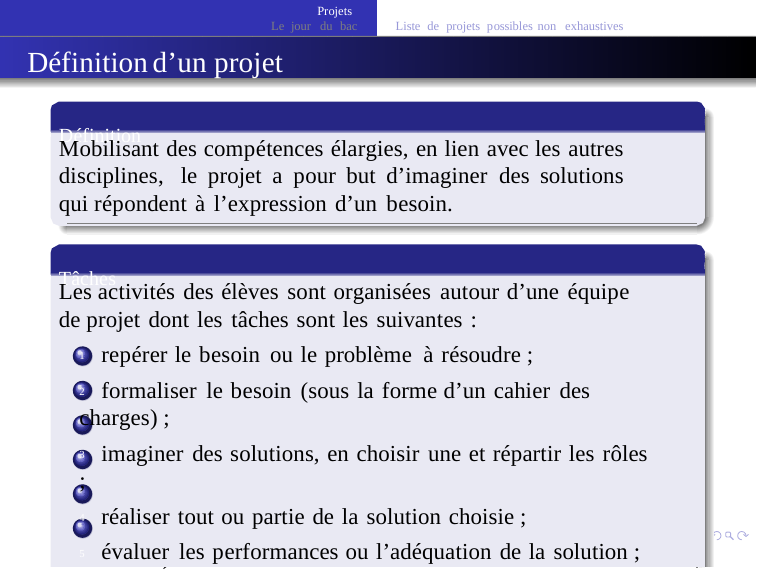

Projets
Le jour du bac
C’est quoi un projet ?
Liste de projets possibles non exhaustives
Définition
d’un
projet
Définition
Mobilisant des compétences élargies, en lien avec les autres disciplines, le projet a pour but d’imaginer des solutions qui répondent à l’expression d’un besoin.
Tâches
Les activités des élèves sont organisées autour d’une équipe de projet dont les tâches sont les suivantes :
1 repérer le besoin ou le problème à résoudre ;
2 formaliser le besoin (sous la forme d’un cahier des charges) ;
3 imaginer des solutions, en choisir une et répartir les rôles ;
4 réaliser tout ou partie de la solution choisie ;
5 évaluer les performances ou l’adéquation de la solution ;
6 étudier l’évolution du besoin sous l’effet de la solution
J.Berhila/F.Voyer Projets ISN 2013-2014
proposée ;